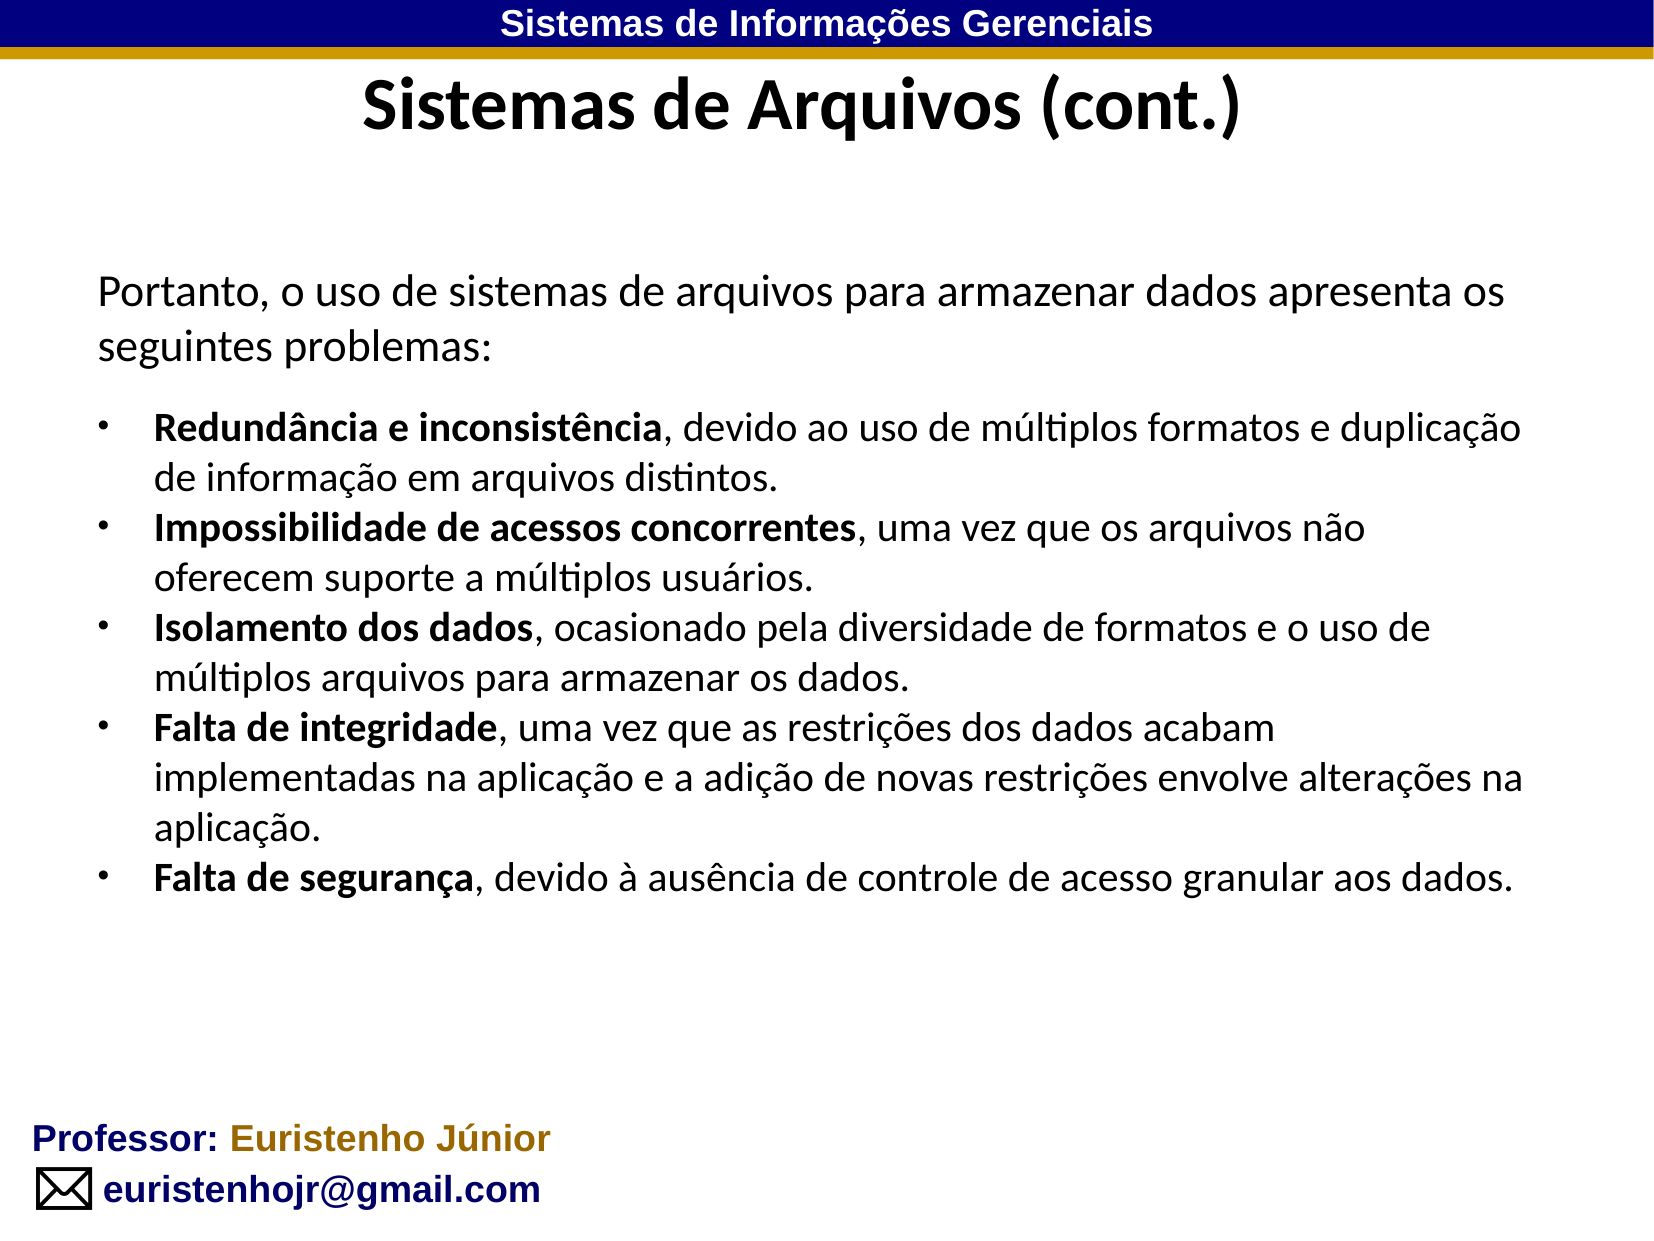

Empreendedorismo
Sistemas de Informações Gerenciais
# Sistemas de Arquivos (cont.)
Portanto, o uso de sistemas de arquivos para armazenar dados apresenta os seguintes problemas:
Redundância e inconsistência, devido ao uso de múltiplos formatos e duplicação de informação em arquivos distintos.
Impossibilidade de acessos concorrentes, uma vez que os arquivos não oferecem suporte a múltiplos usuários.
Isolamento dos dados, ocasionado pela diversidade de formatos e o uso de múltiplos arquivos para armazenar os dados.
Falta de integridade, uma vez que as restrições dos dados acabam implementadas na aplicação e a adição de novas restrições envolve alterações na aplicação.
Falta de segurança, devido à ausência de controle de acesso granular aos dados.
Professor: Euristenho Júnior
euristenhojr@gmail.com